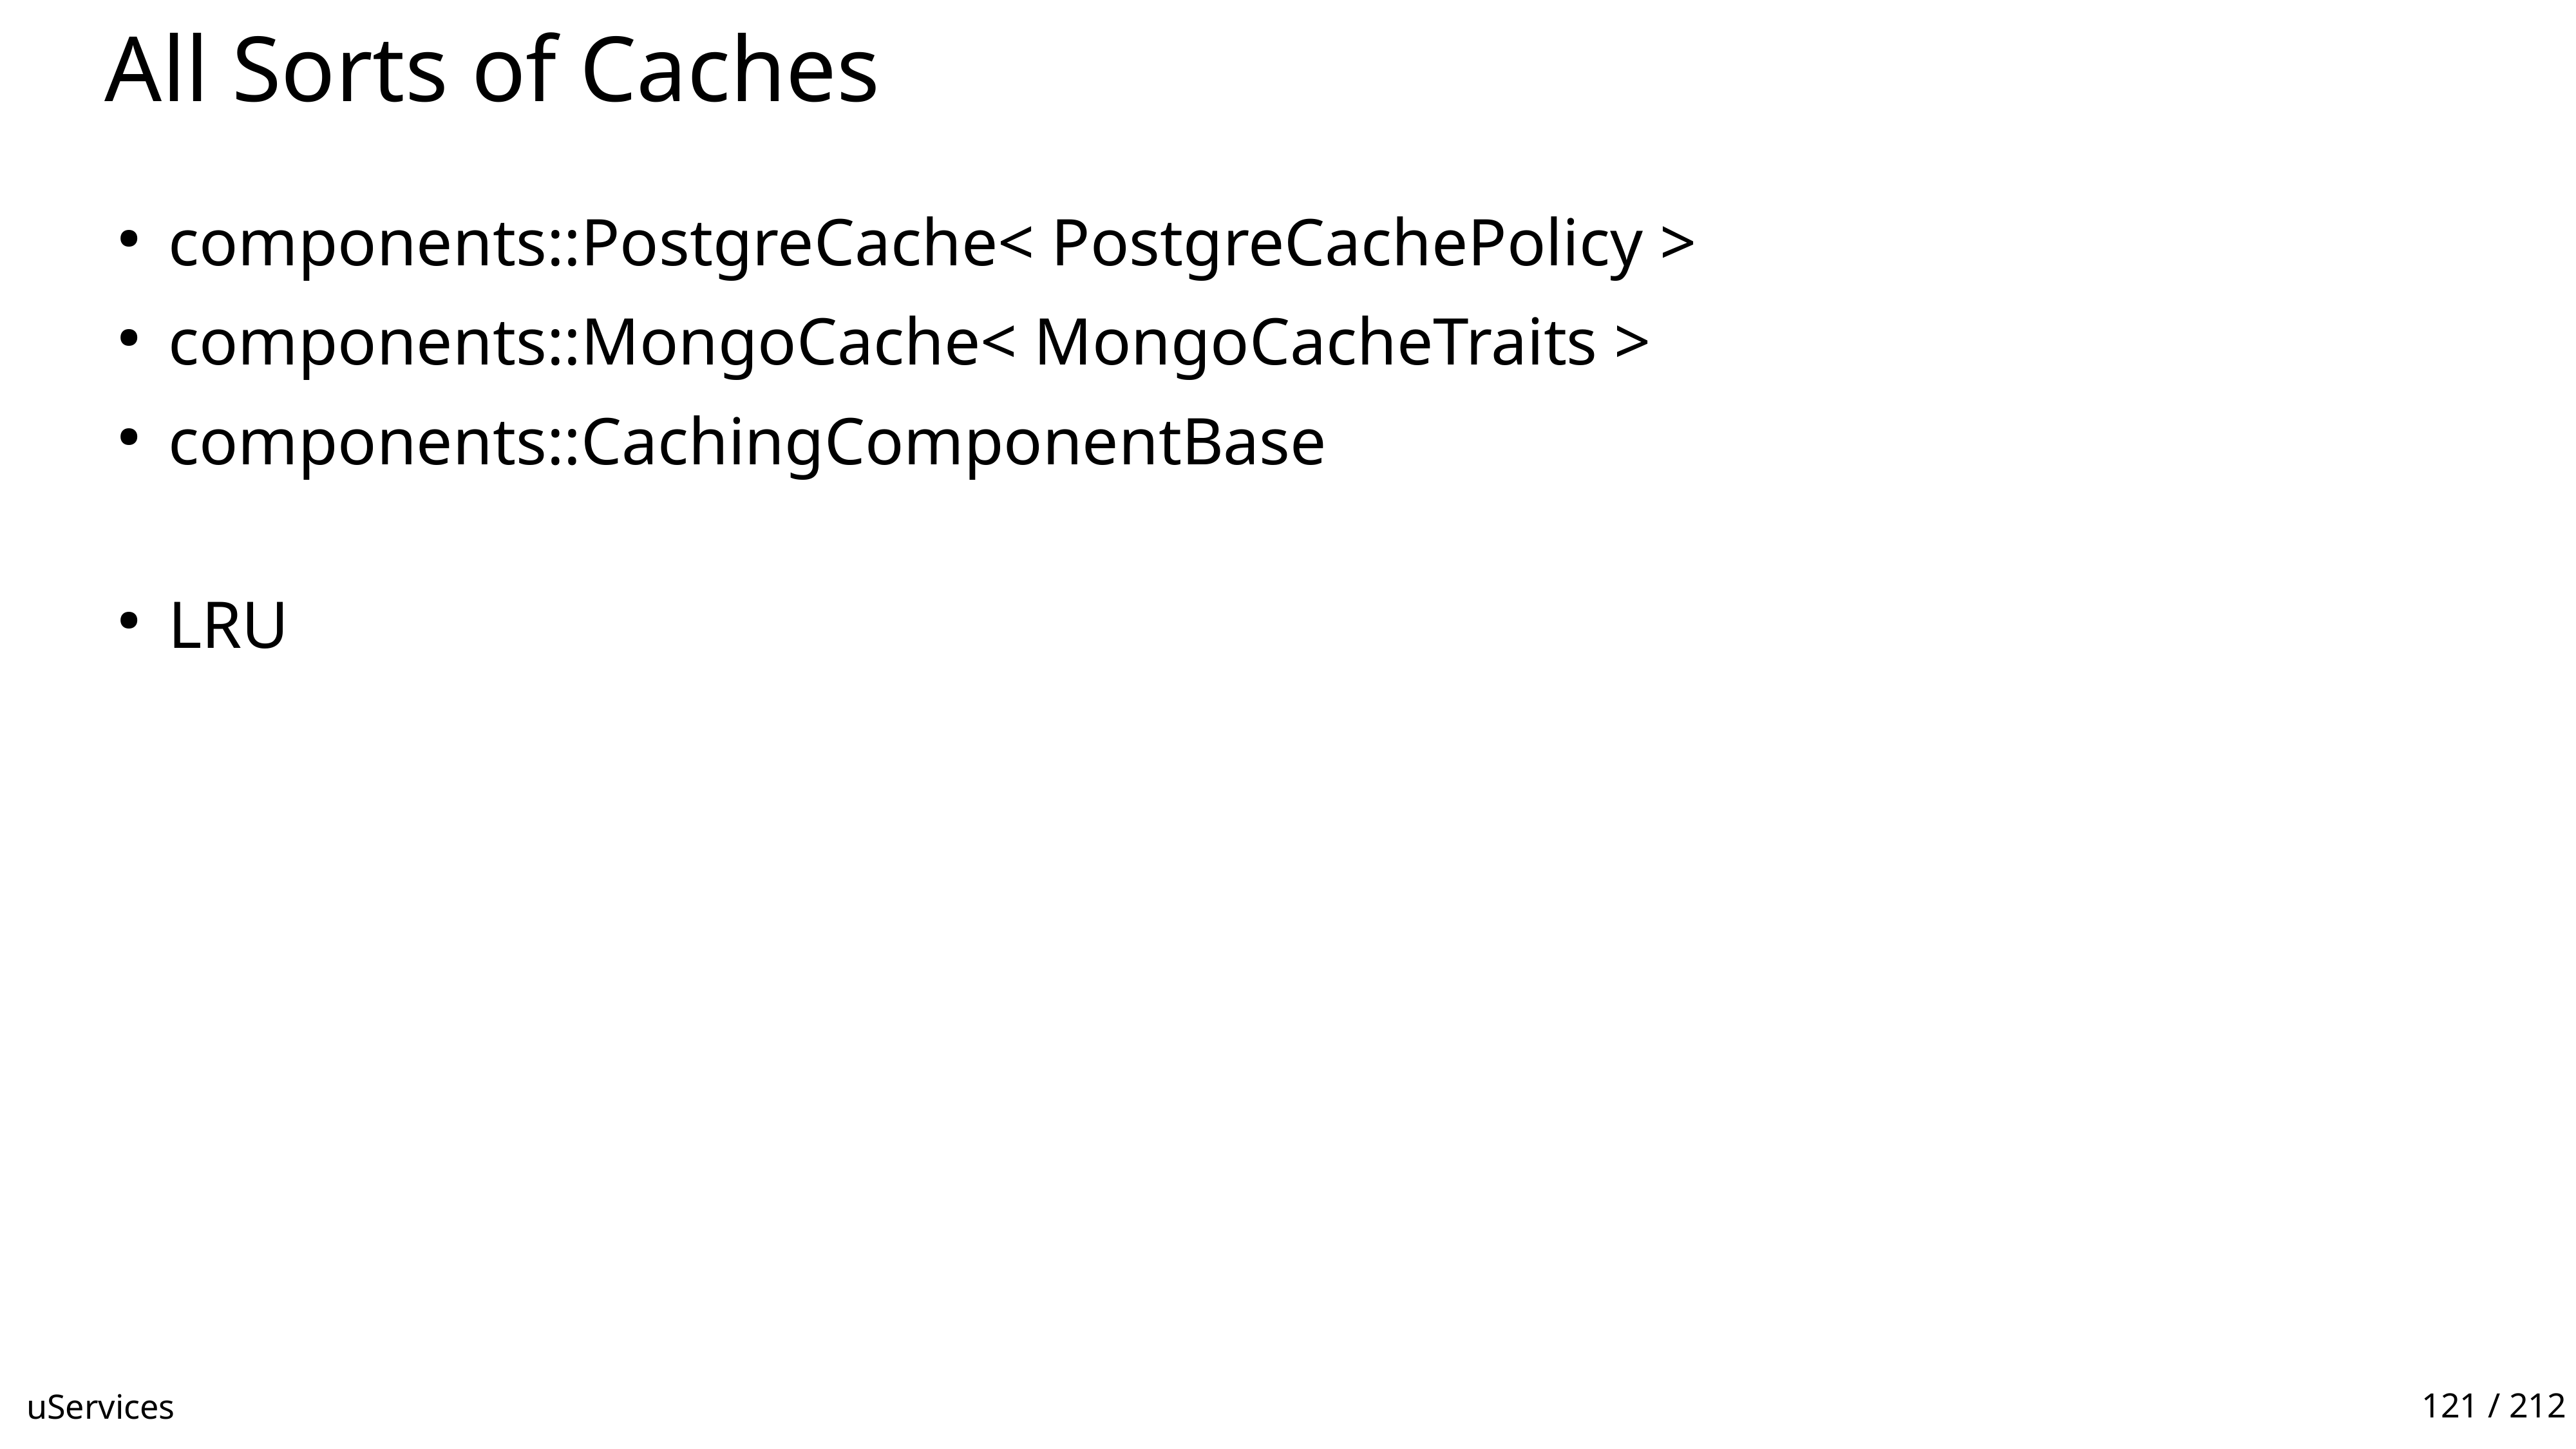

All Sorts of Caches
# components::PostgreCache< PostgreCachePolicy >
 components::MongoCache< MongoCacheTraits >
 components::CachingComponentBase
 LRU
uServices